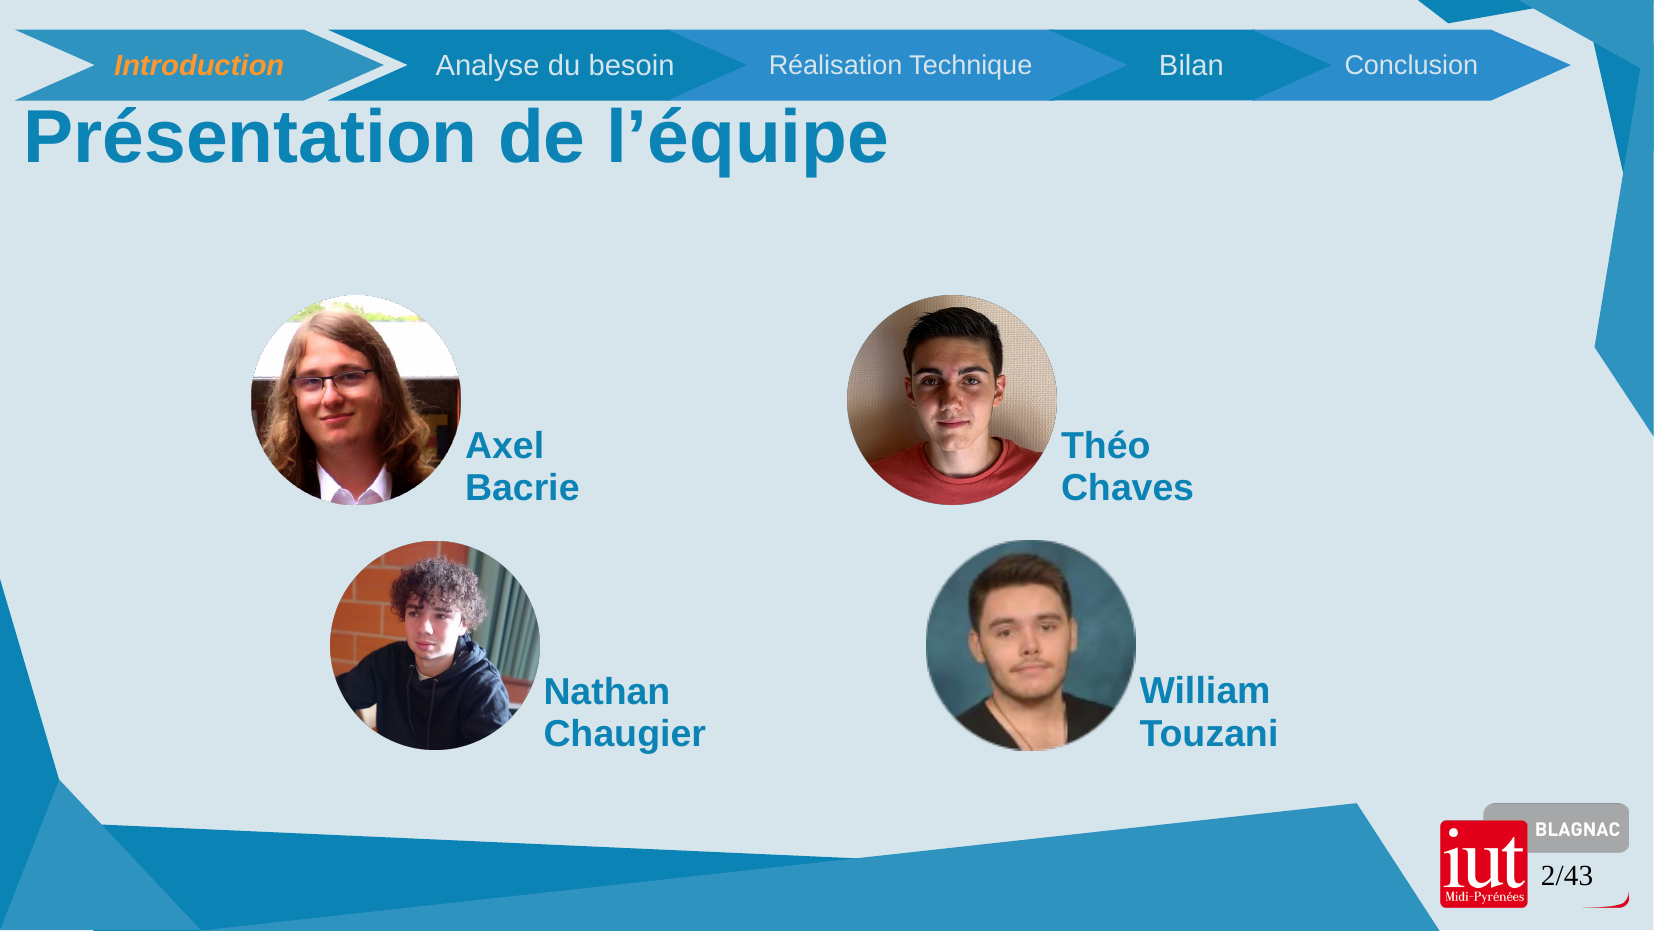

Bilan
Introduction
 Analyse du besoin
Réalisation Technique
Conclusion
# Présentation de l’équipe
Axel Bacrie
Théo Chaves
William Touzani
Nathan Chaugier
2